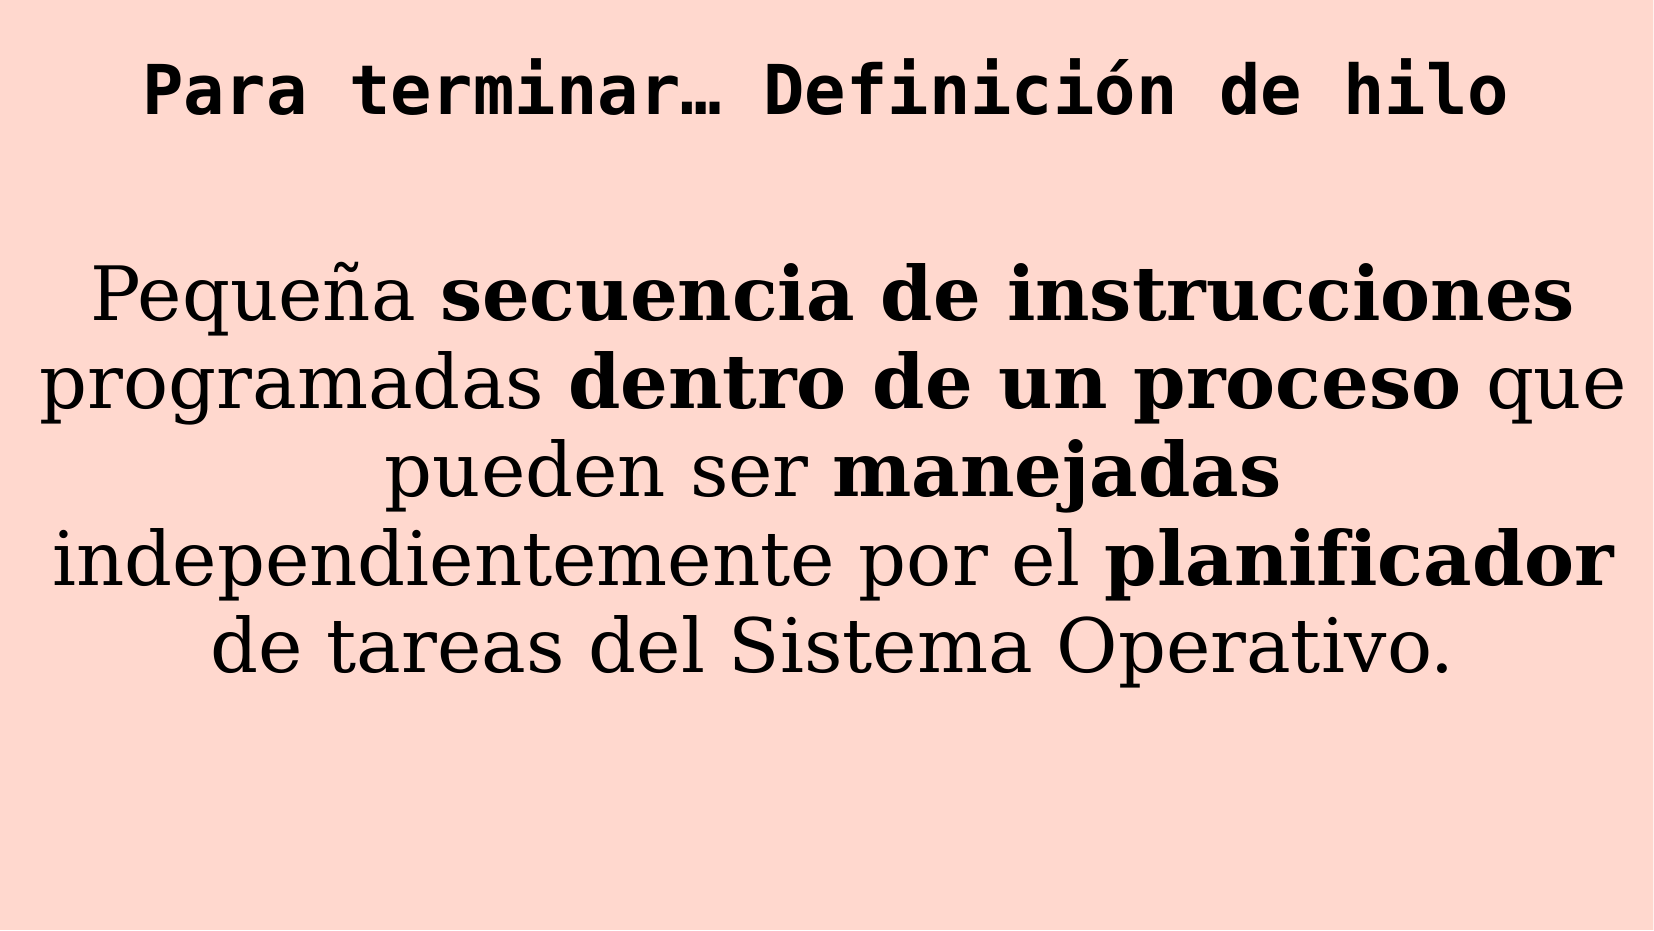

# Para terminar… Definición de hilo
Pequeña secuencia de instrucciones programadas dentro de un proceso que pueden ser manejadas independientemente por el planificador de tareas del Sistema Operativo.